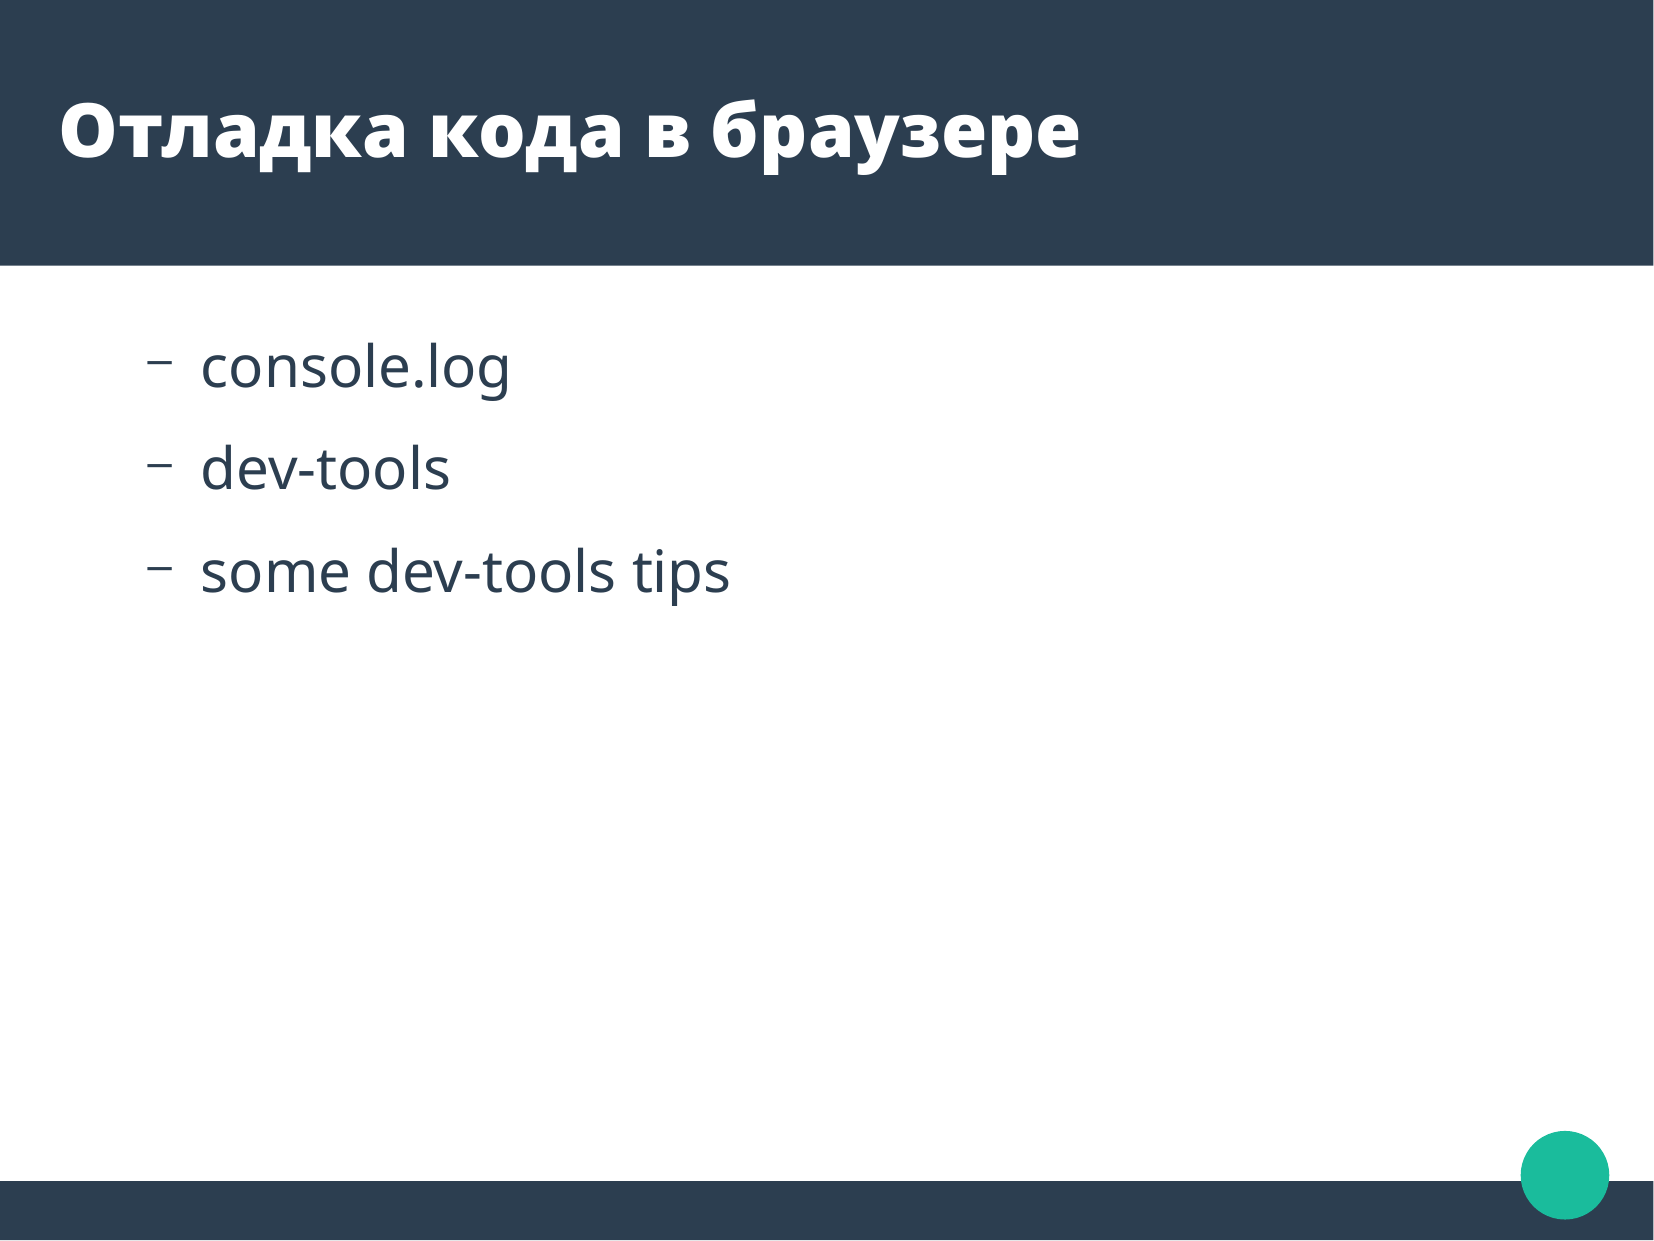

# Отладка кода в браузере
console.log
dev-tools
some dev-tools tips